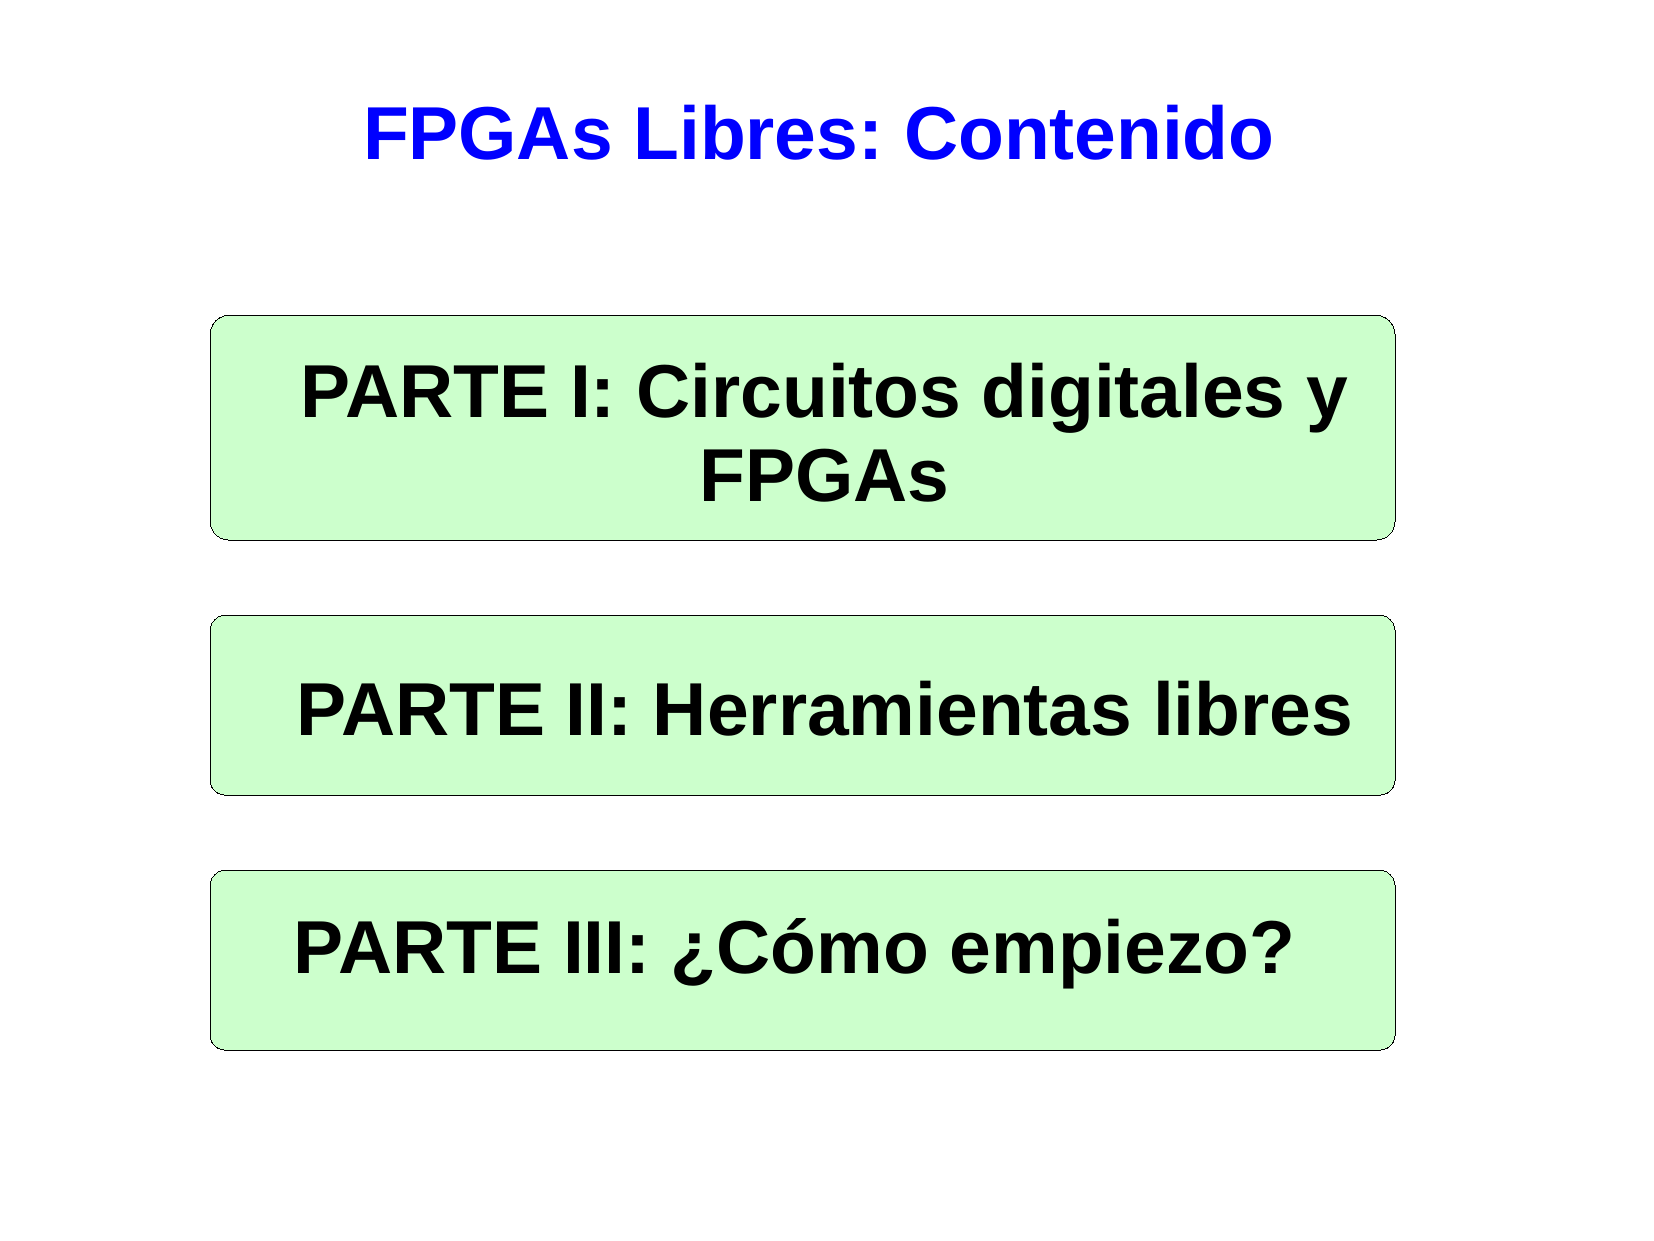

# FPGAs Libres: Contenido
PARTE I: Circuitos digitales y FPGAs
PARTE II: Herramientas libres
PARTE III: ¿Cómo empiezo?